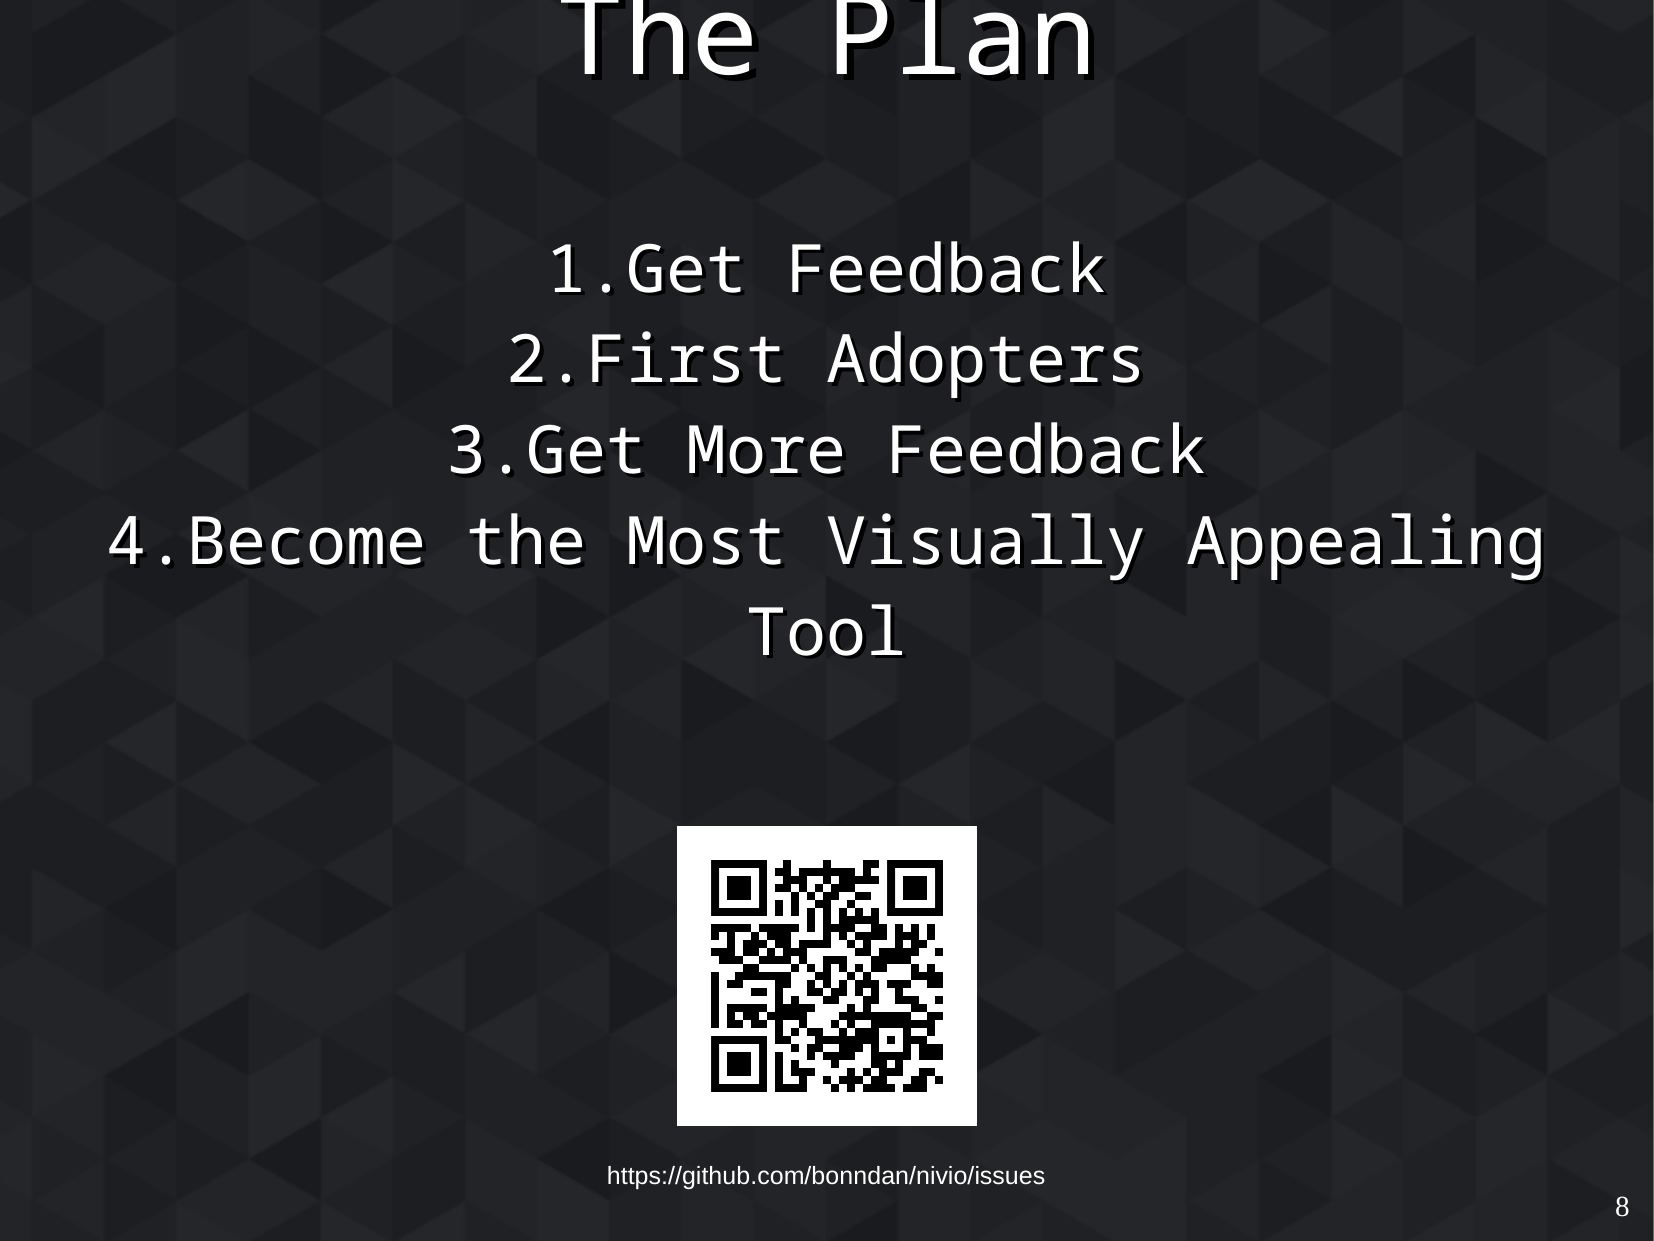

# The Plan 1.Get Feedback 2.First Adopters 3.Get More Feedback 4.Become the Most Visually Appealing Tool
https://github.com/bonndan/nivio/issues
8